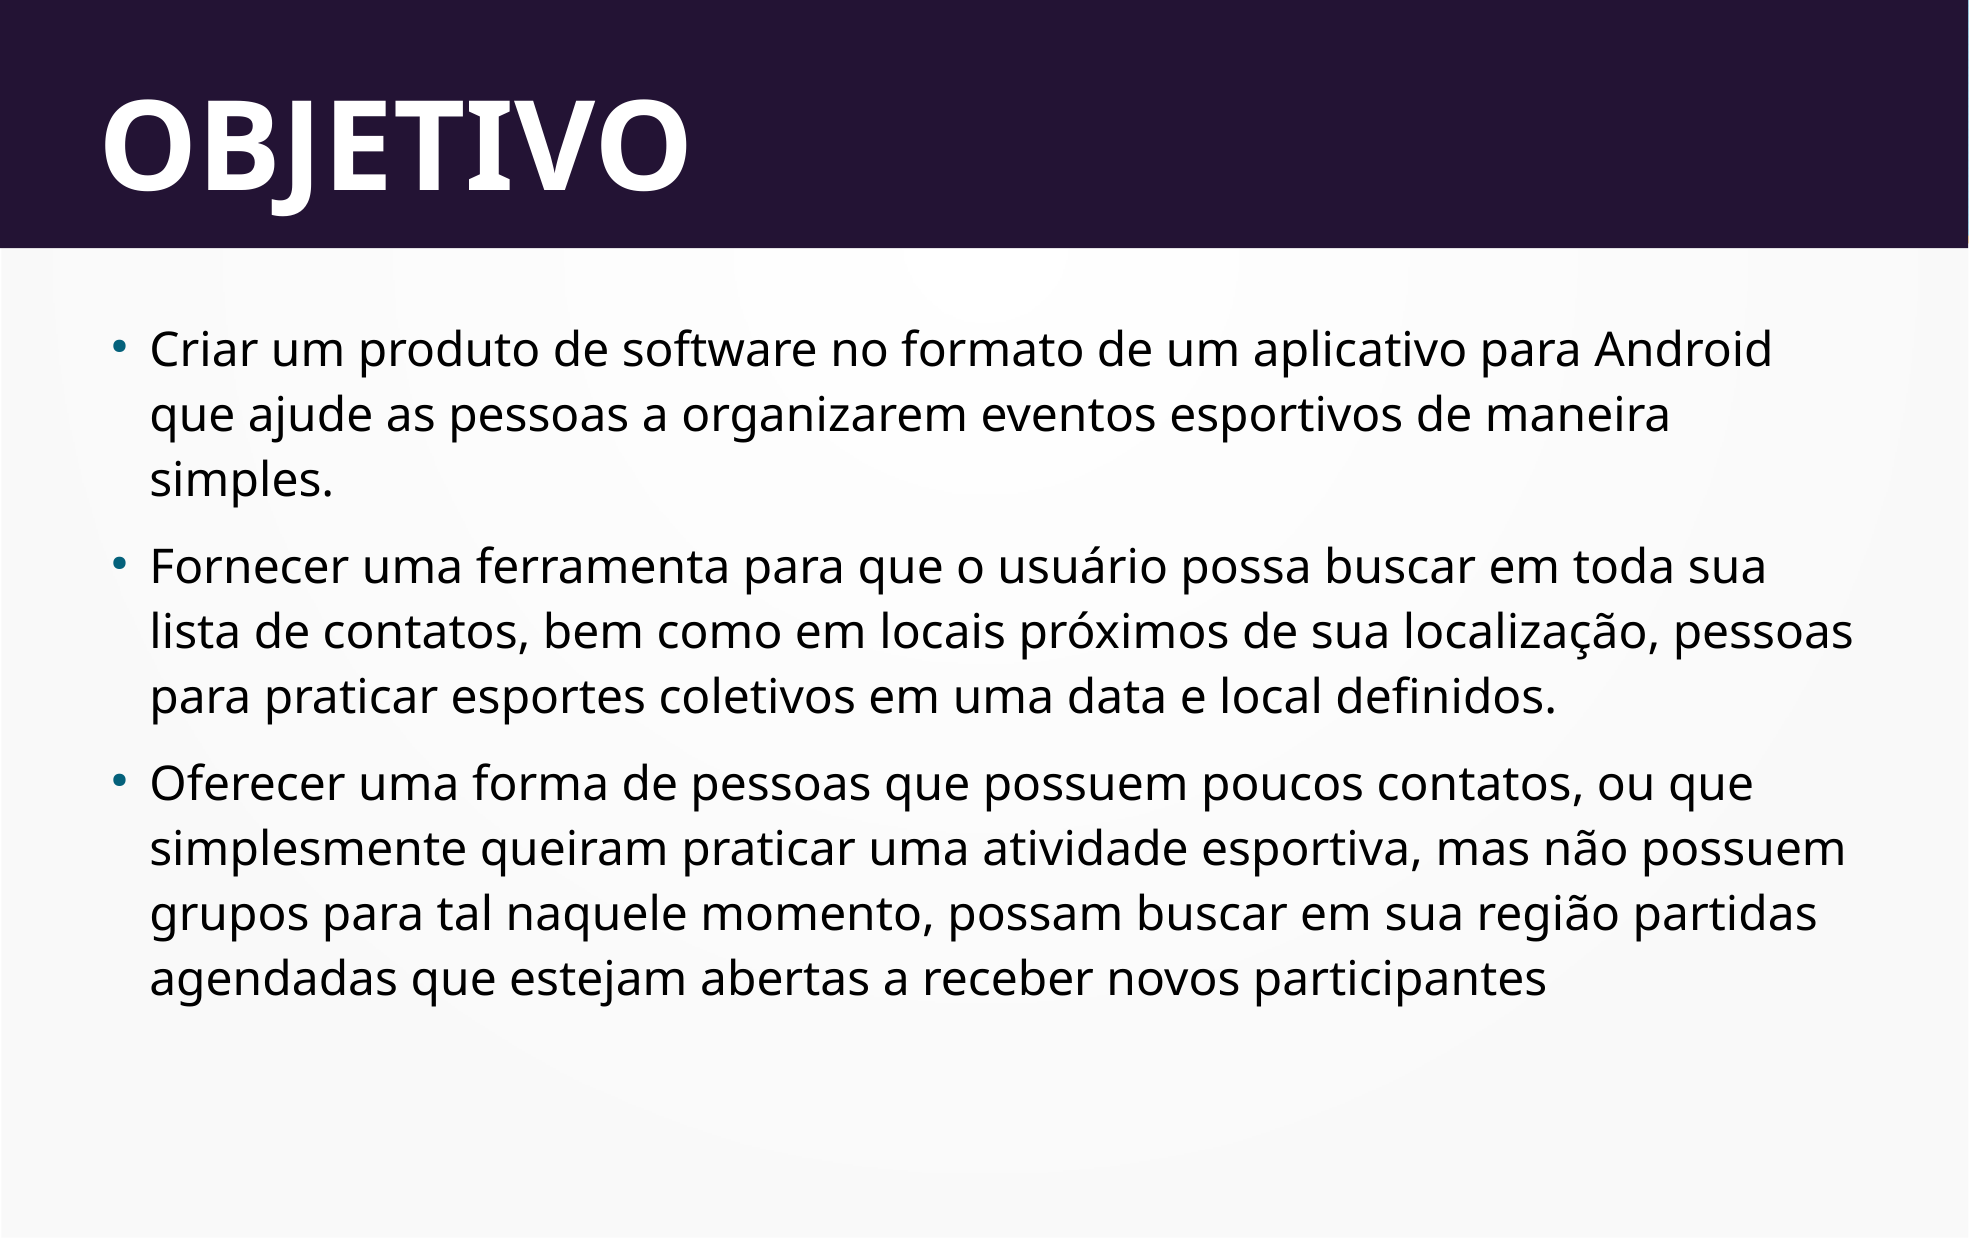

# OBJETIVO
Criar um produto de software no formato de um aplicativo para Android que ajude as pessoas a organizarem eventos esportivos de maneira simples.
Fornecer uma ferramenta para que o usuário possa buscar em toda sua lista de contatos, bem como em locais próximos de sua localização, pessoas para praticar esportes coletivos em uma data e local definidos.
Oferecer uma forma de pessoas que possuem poucos contatos, ou que simplesmente queiram praticar uma atividade esportiva, mas não possuem grupos para tal naquele momento, possam buscar em sua região partidas agendadas que estejam abertas a receber novos participantes